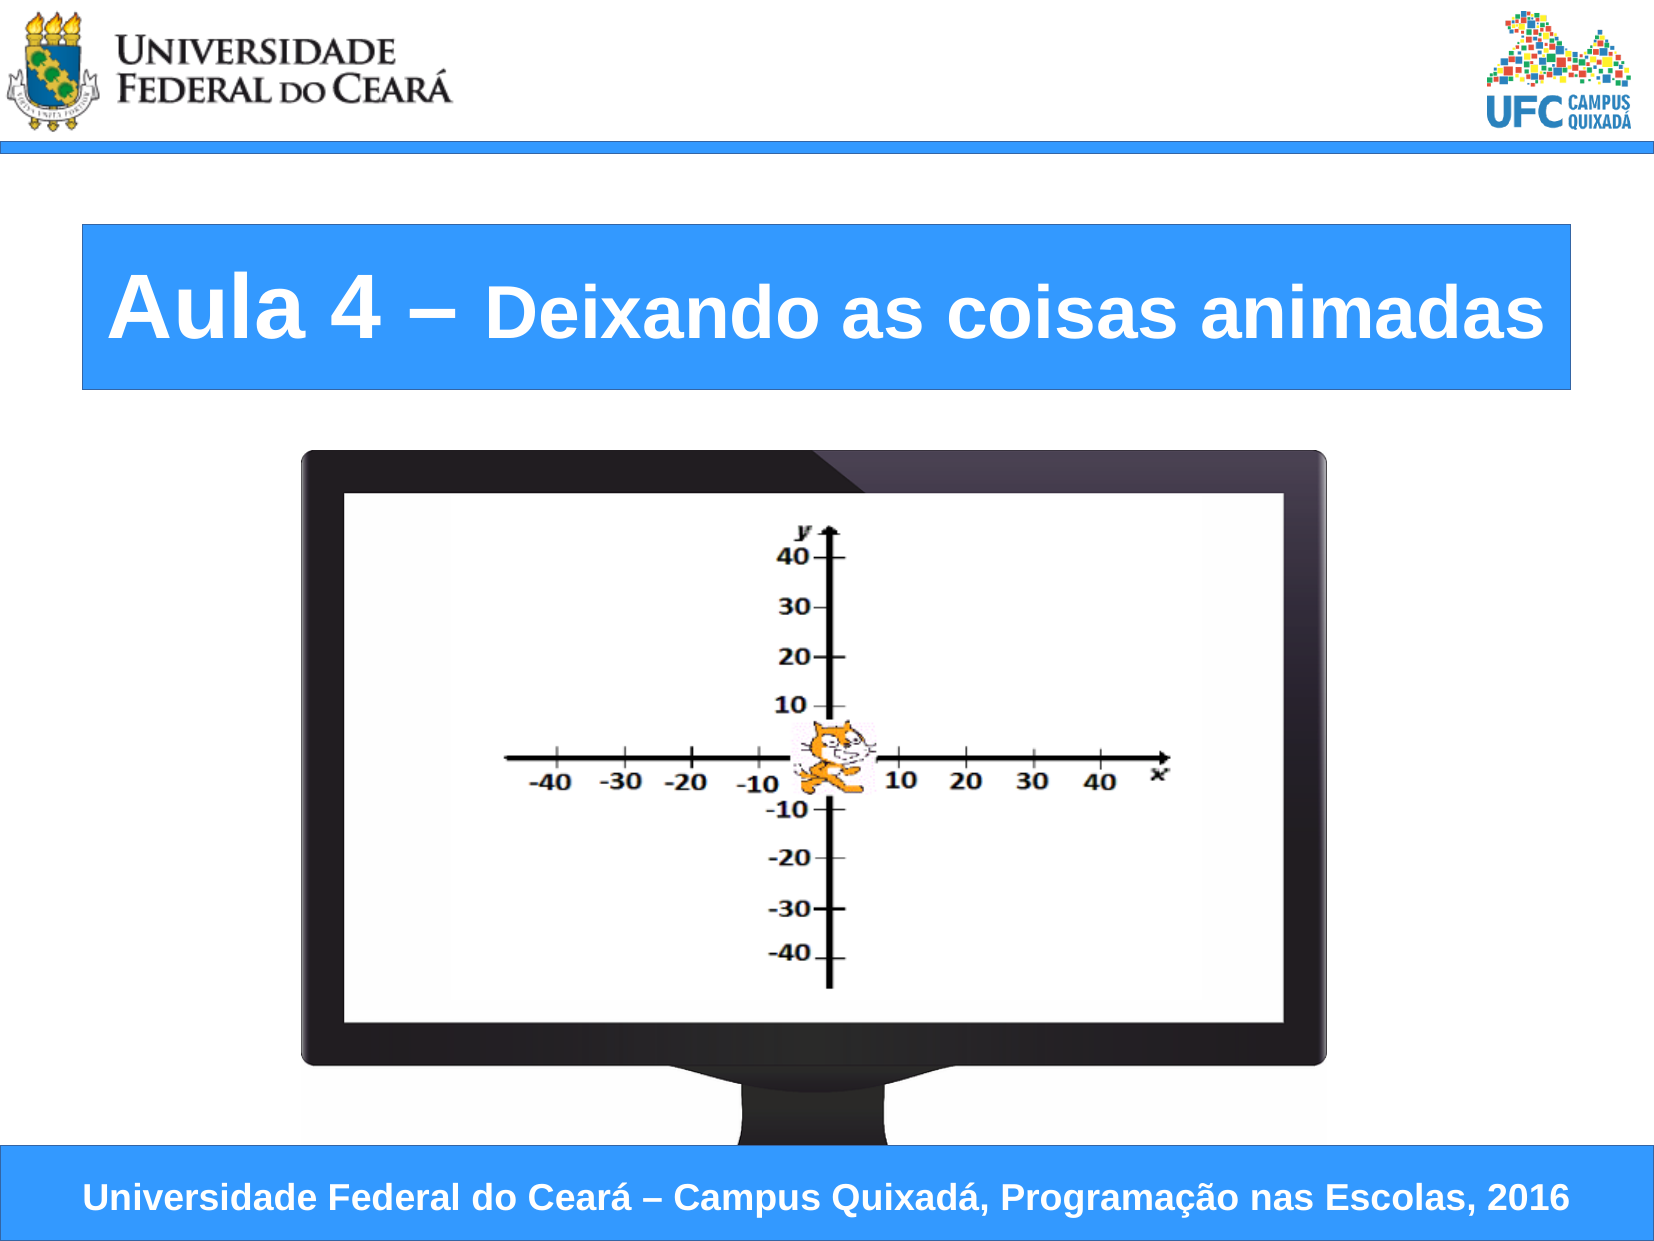

Aula 4 – Deixando as coisas animadas
Universidade Federal do Ceará – Campus Quixadá, Programação nas Escolas, 2016